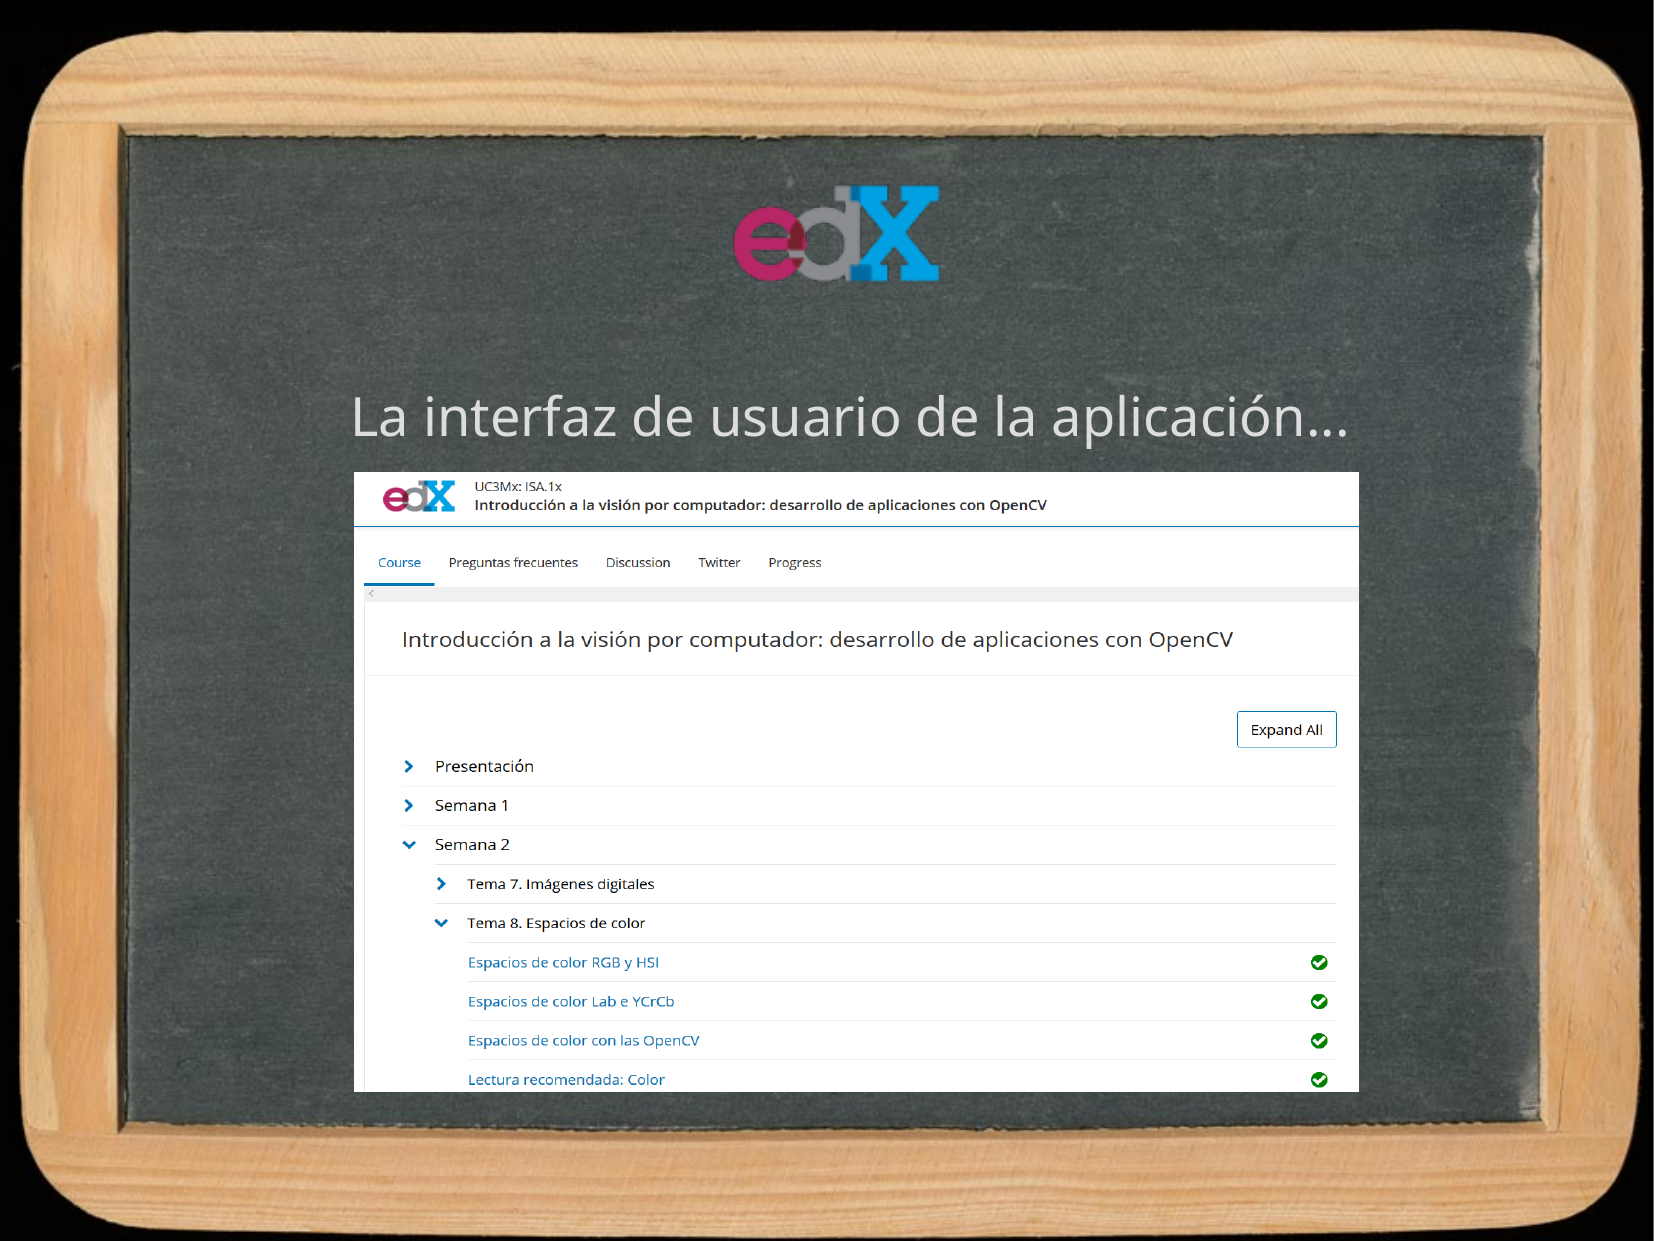

La interfaz de usuario de la aplicación...